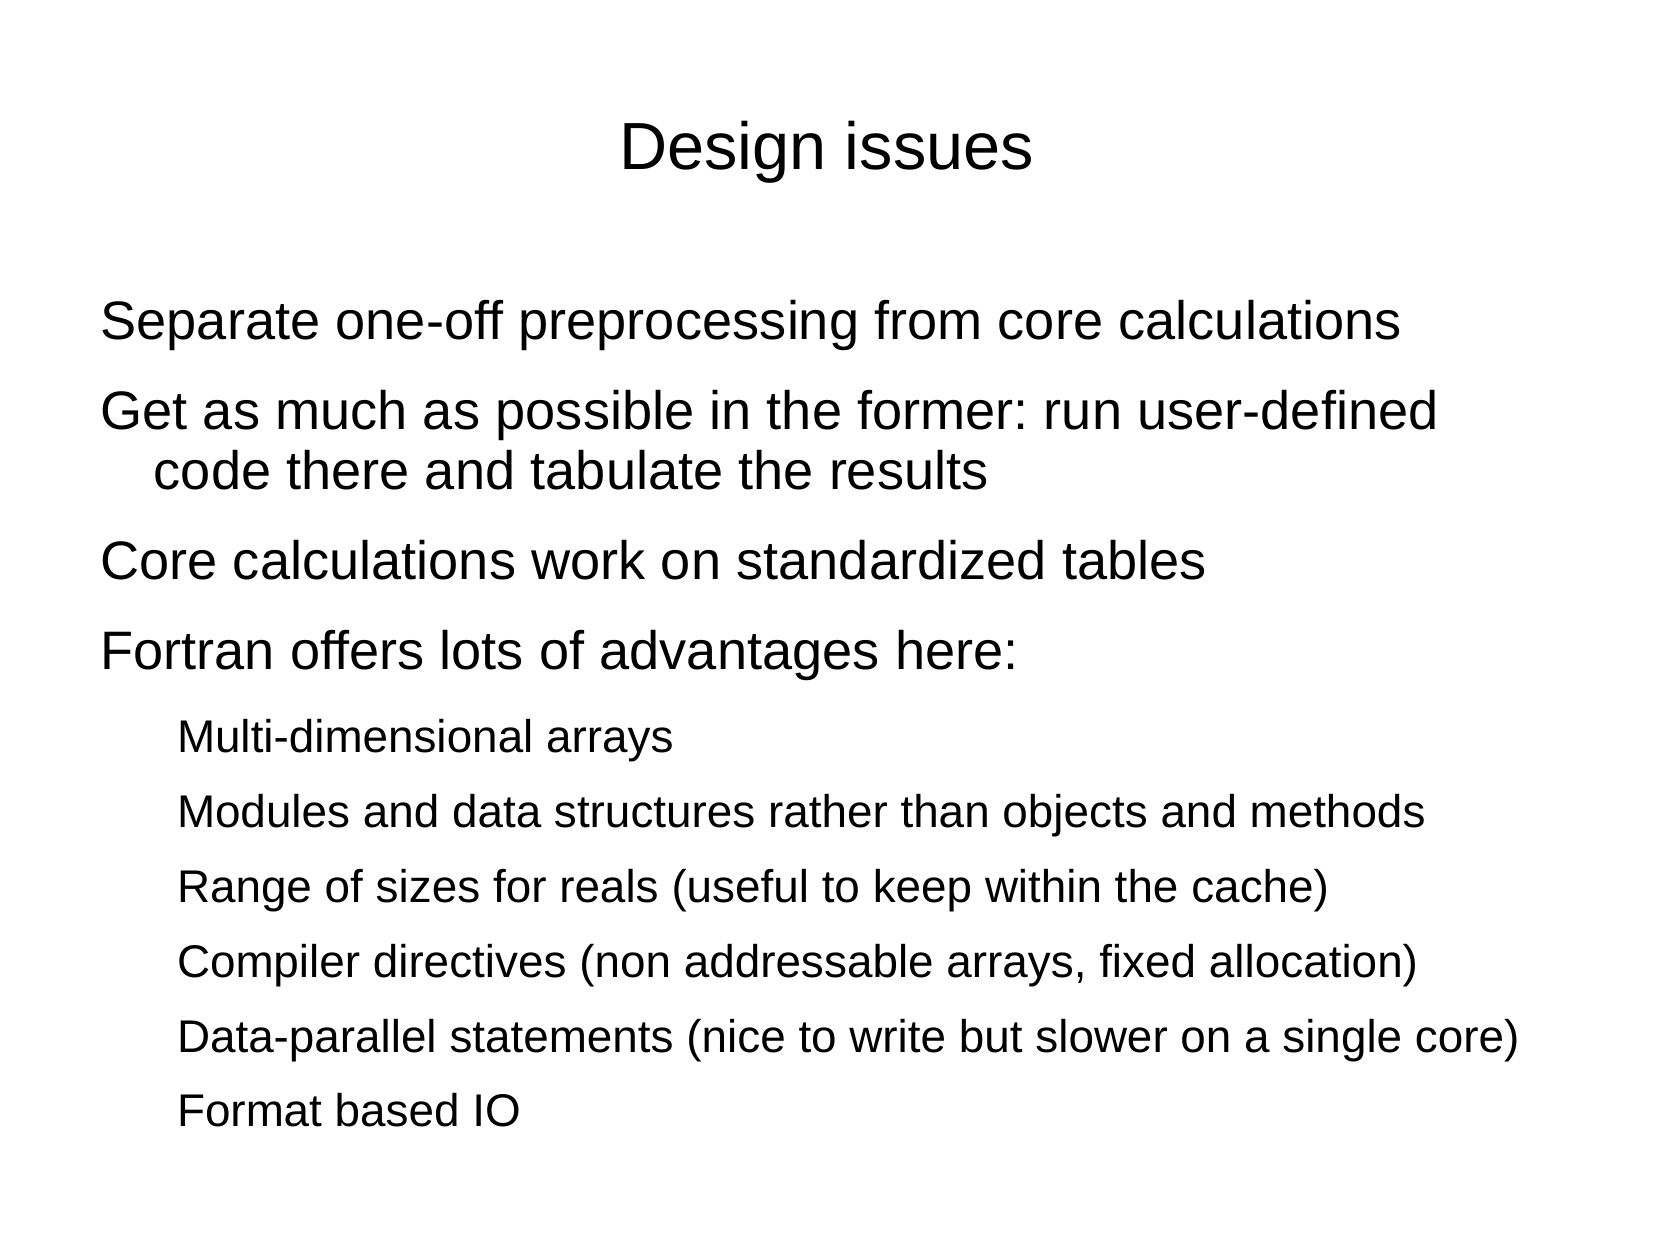

# Design issues
Separate one-off preprocessing from core calculations
Get as much as possible in the former: run user-defined code there and tabulate the results
Core calculations work on standardized tables
Fortran offers lots of advantages here:
Multi-dimensional arrays
Modules and data structures rather than objects and methods
Range of sizes for reals (useful to keep within the cache)
Compiler directives (non addressable arrays, fixed allocation)
Data-parallel statements (nice to write but slower on a single core)
Format based IO